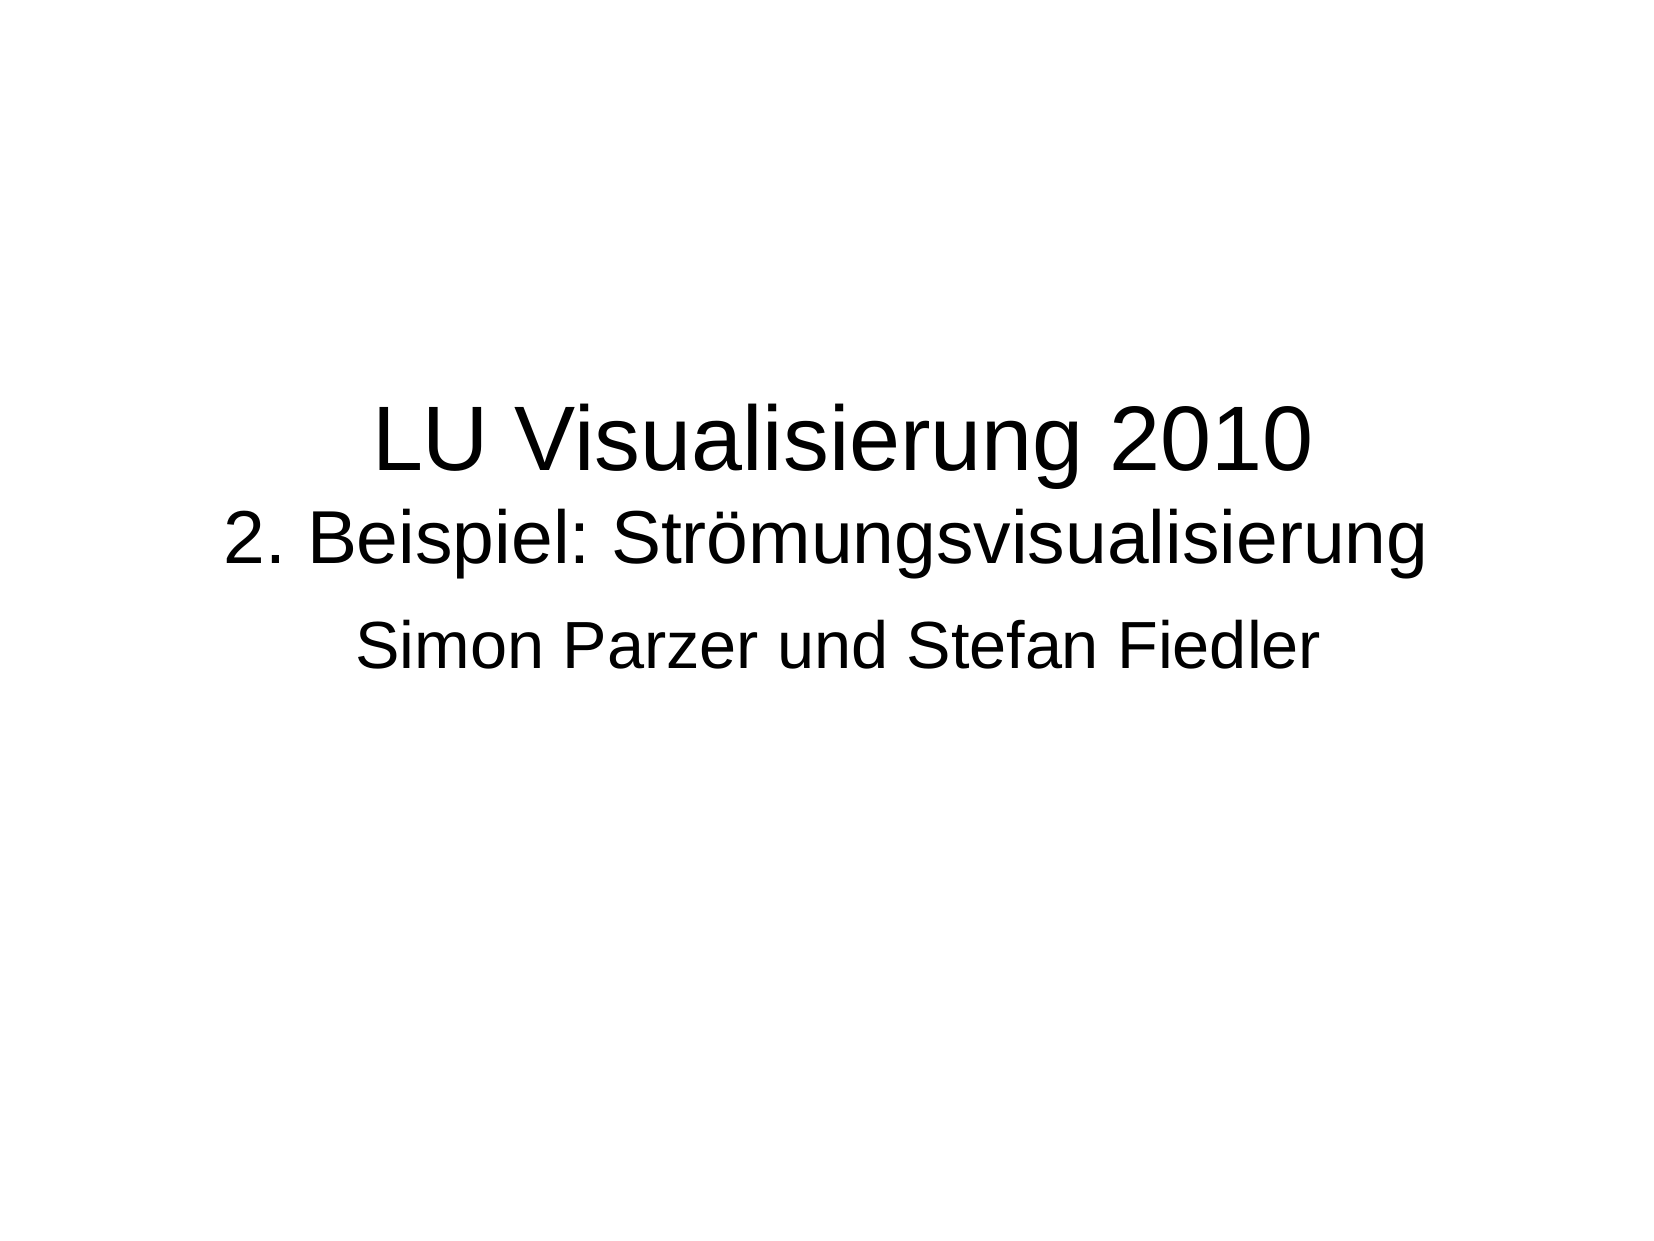

LU Visualisierung 2010
2. Beispiel: Strömungsvisualisierung
Simon Parzer und Stefan Fiedler